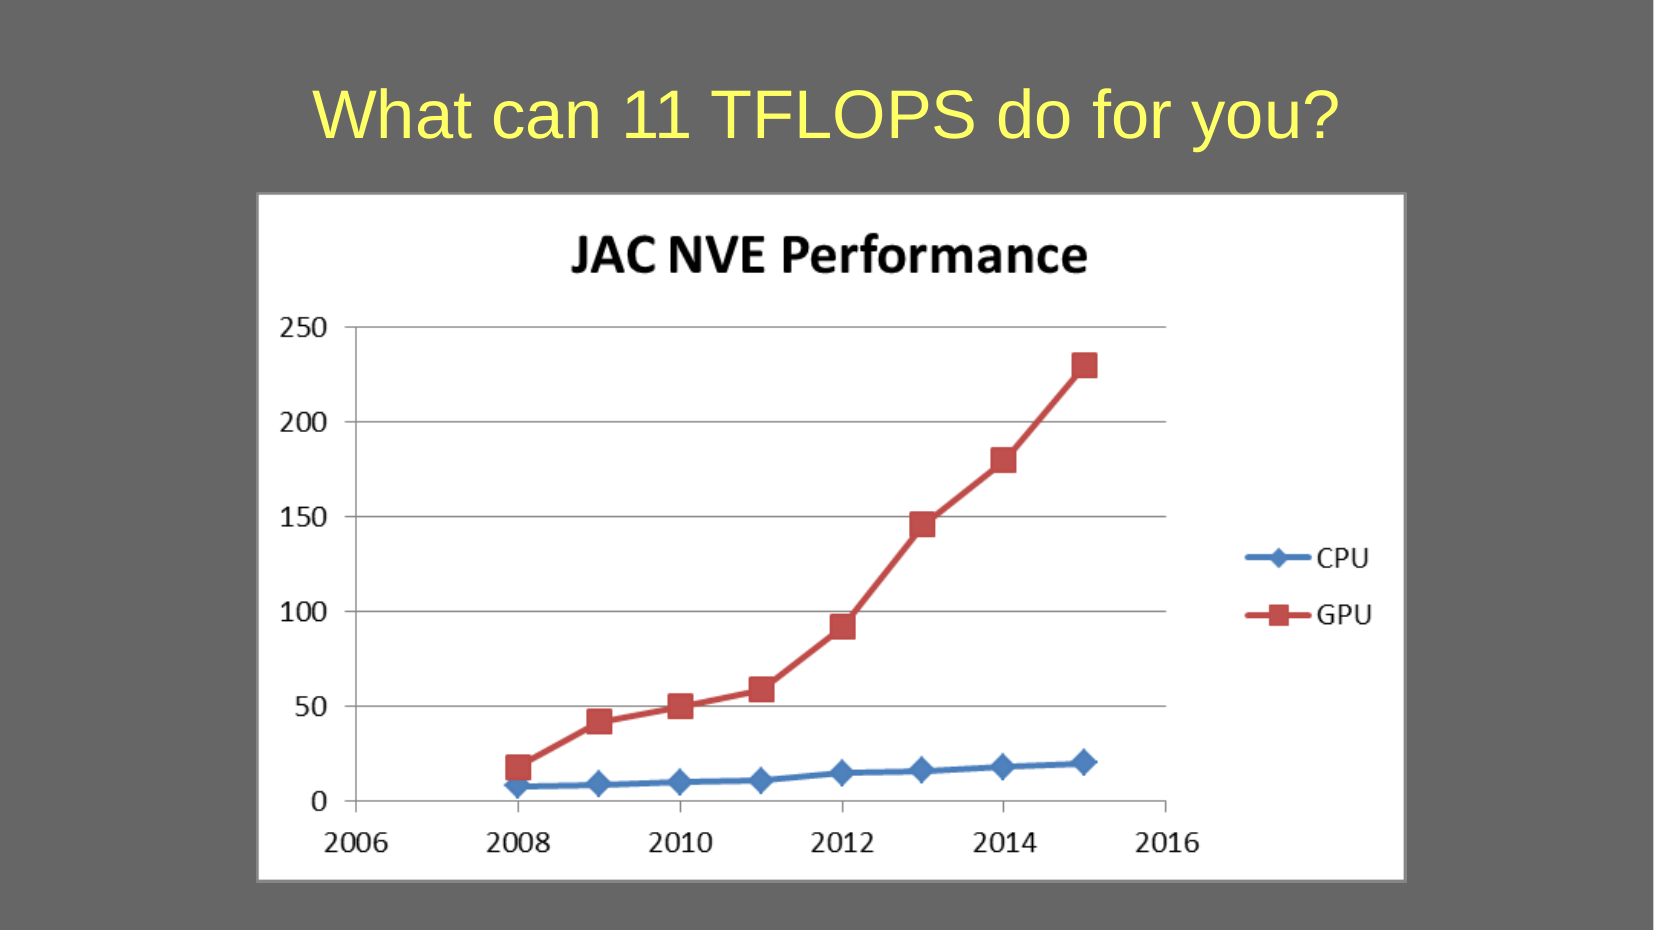

# What can 11 TFLOPS do for you?